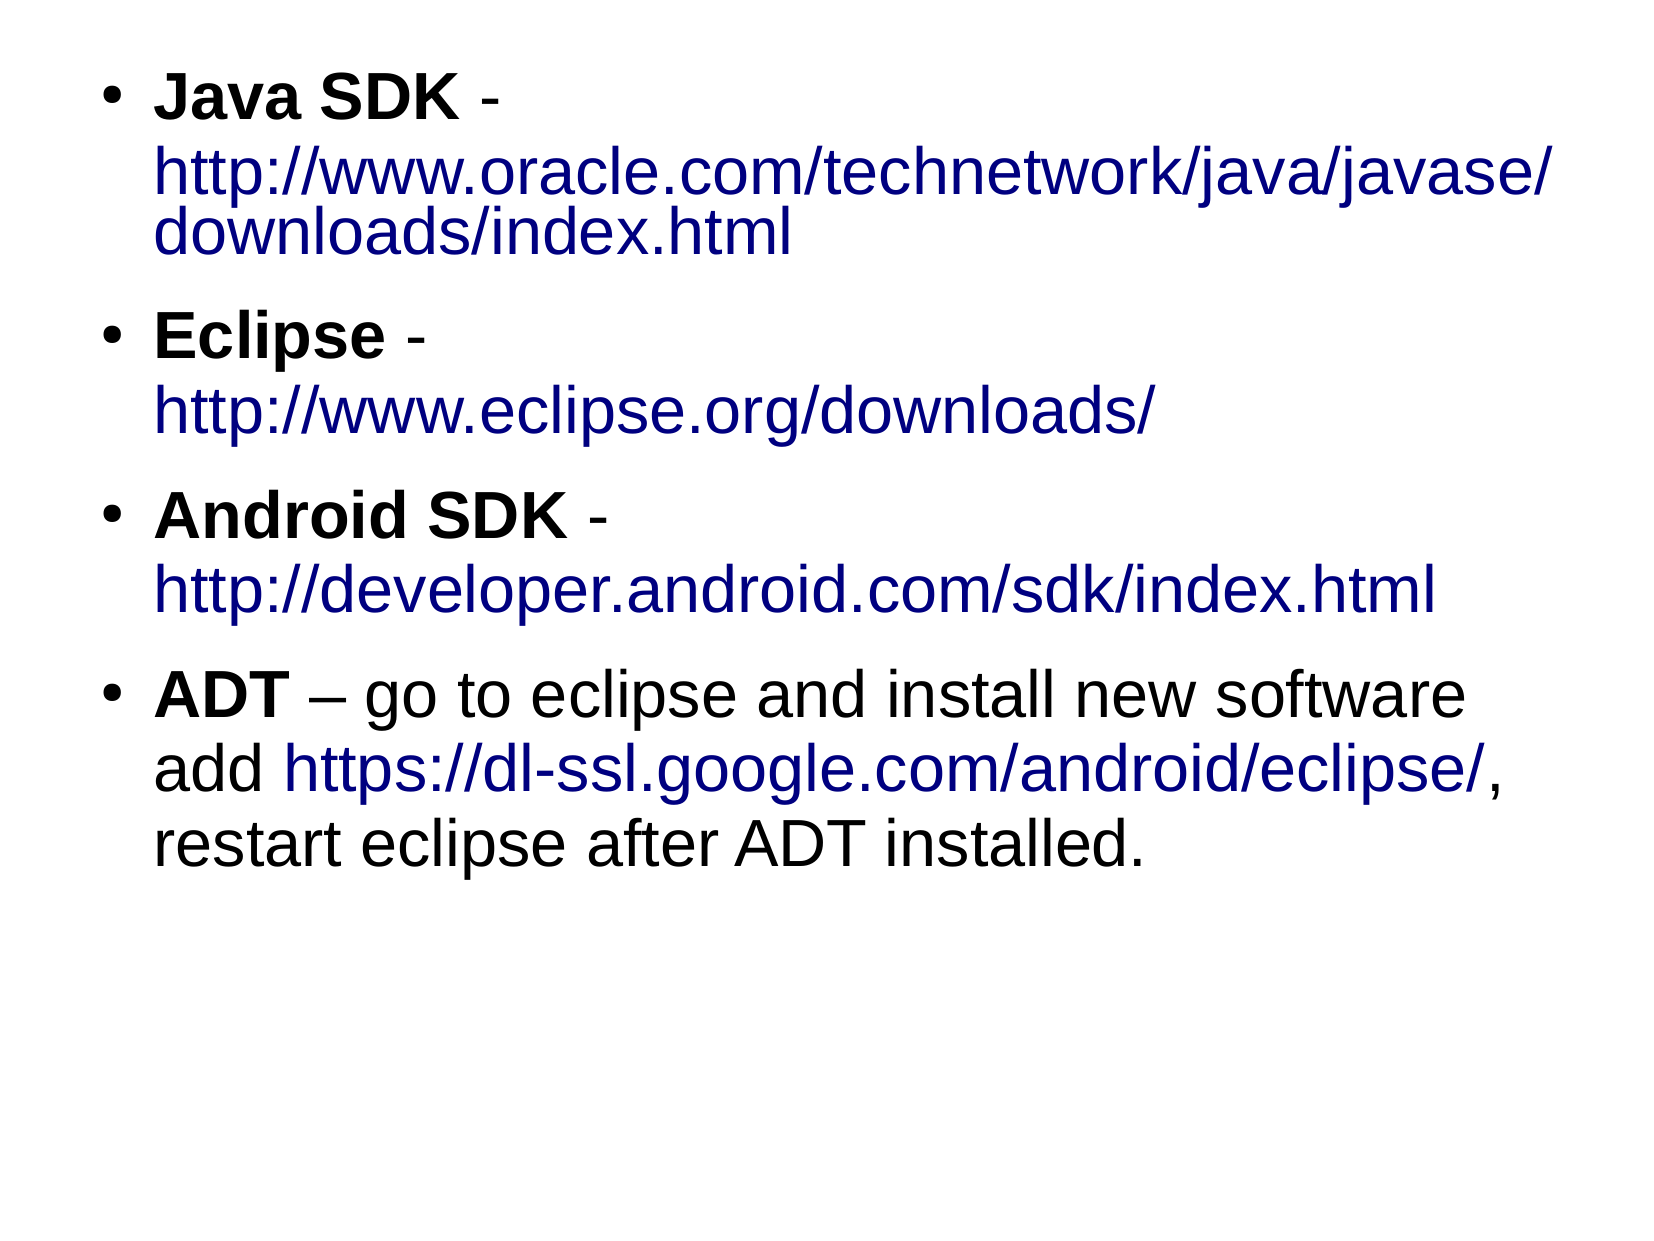

# Java SDK - http://www.oracle.com/technetwork/java/javase/downloads/index.html
Eclipse - 			http://www.eclipse.org/downloads/
Android SDK - http://developer.android.com/sdk/index.html
ADT – go to eclipse and install new software add https://dl-ssl.google.com/android/eclipse/, restart eclipse after ADT installed.